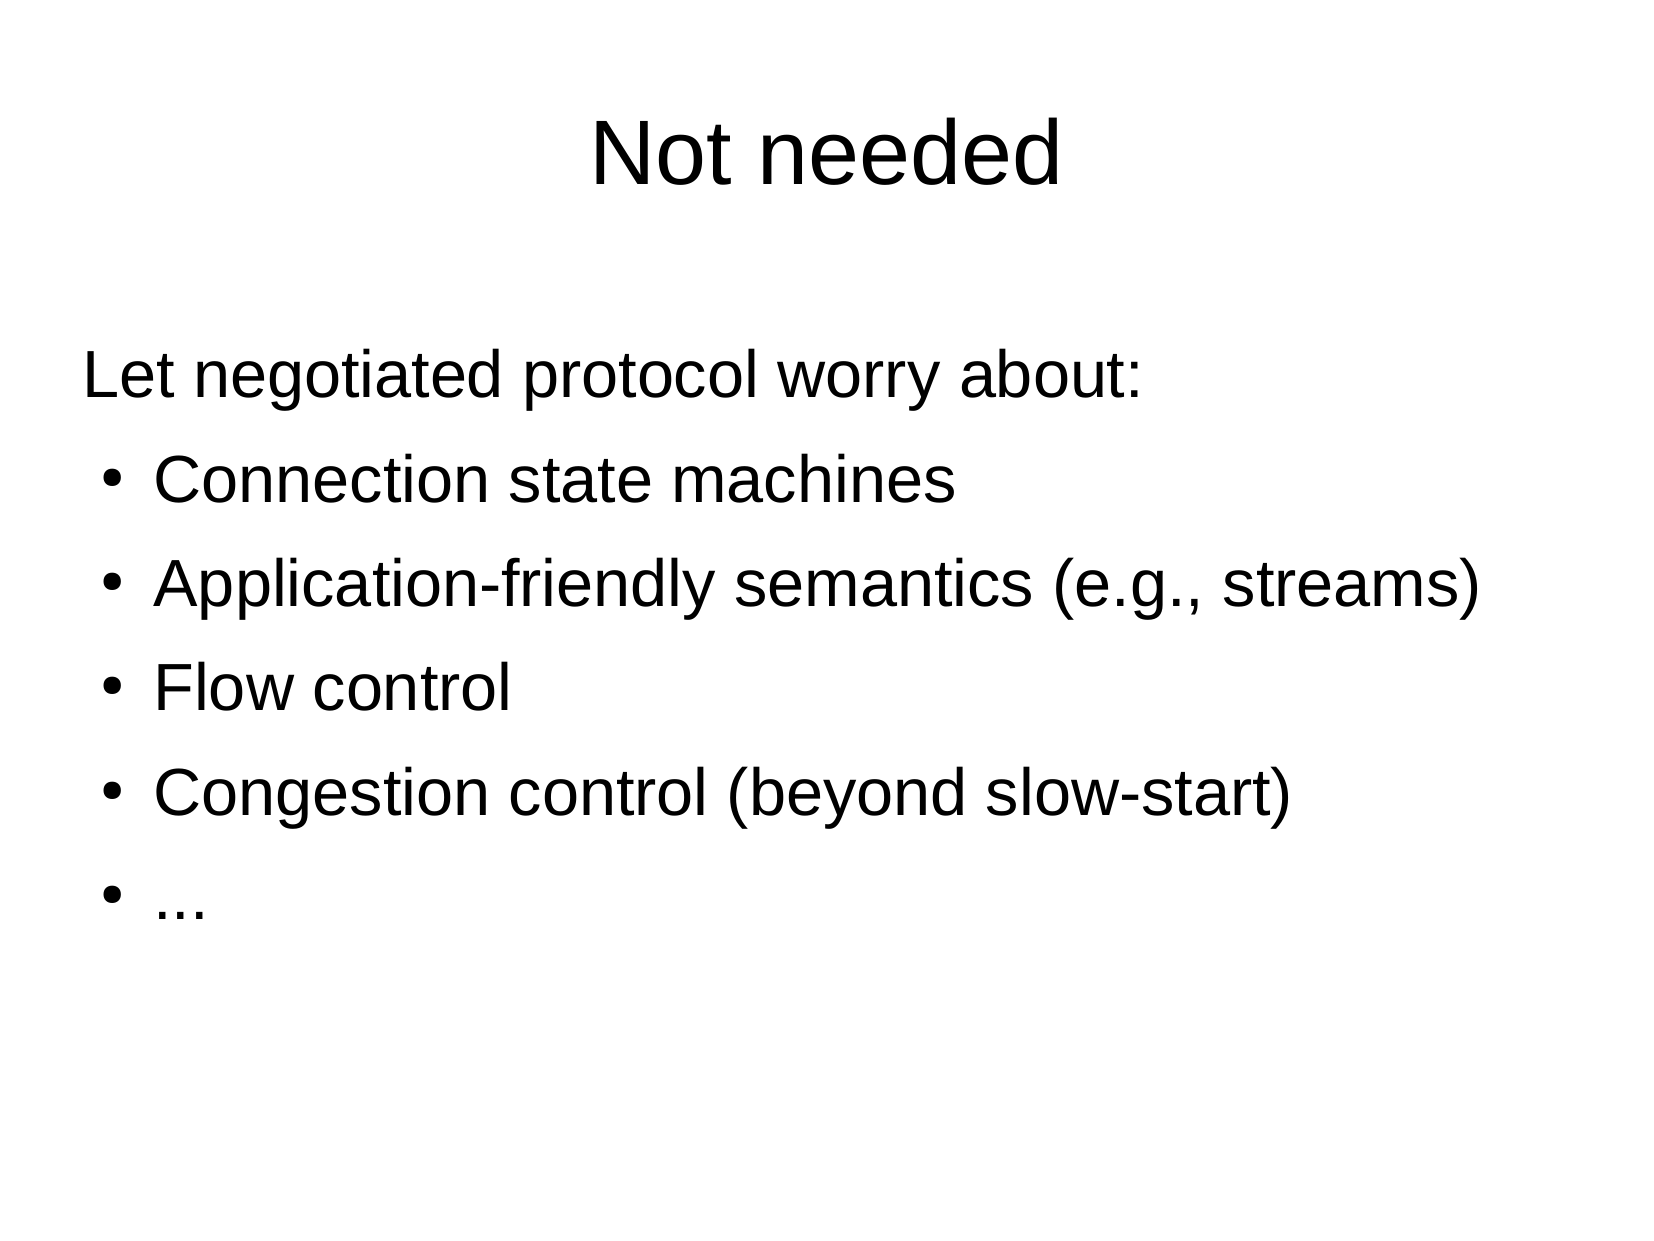

# Not needed
Let negotiated protocol worry about:
Connection state machines
Application-friendly semantics (e.g., streams)
Flow control
Congestion control (beyond slow-start)
...